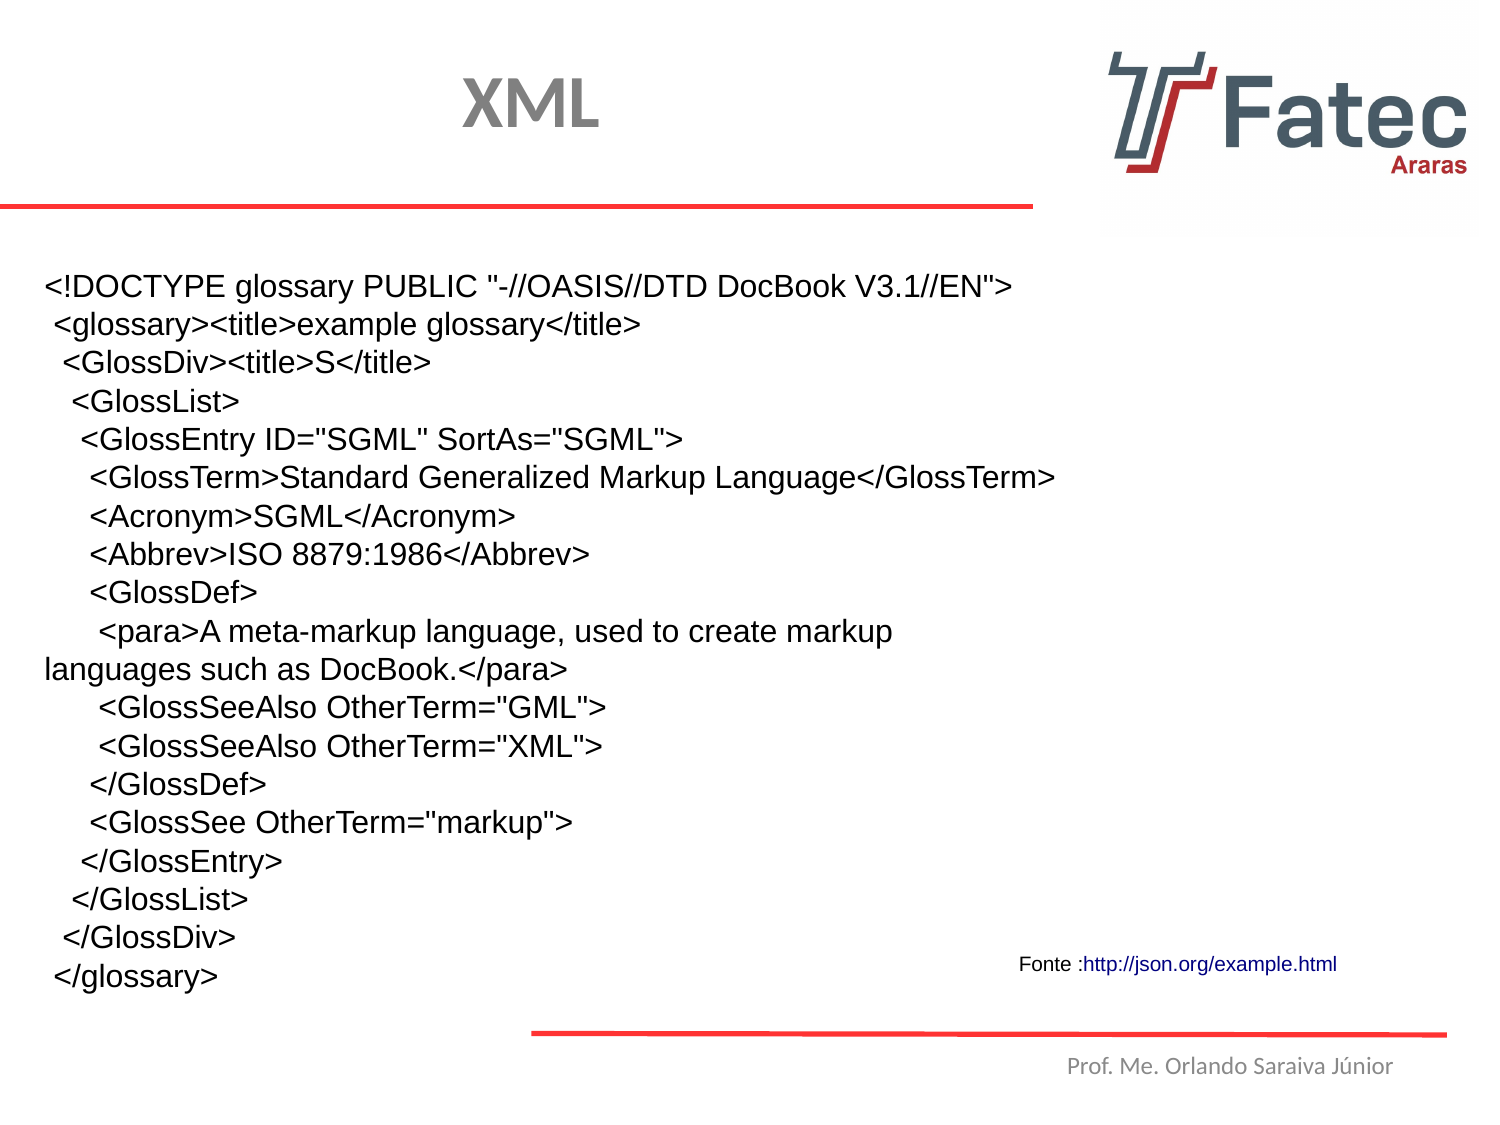

XML
# <!DOCTYPE glossary PUBLIC "-//OASIS//DTD DocBook V3.1//EN">
 <glossary><title>example glossary</title>
 <GlossDiv><title>S</title>
 <GlossList>
 <GlossEntry ID="SGML" SortAs="SGML">
 <GlossTerm>Standard Generalized Markup Language</GlossTerm>
 <Acronym>SGML</Acronym>
 <Abbrev>ISO 8879:1986</Abbrev>
 <GlossDef>
 <para>A meta-markup language, used to create markup
languages such as DocBook.</para>
 <GlossSeeAlso OtherTerm="GML">
 <GlossSeeAlso OtherTerm="XML">
 </GlossDef>
 <GlossSee OtherTerm="markup">
 </GlossEntry>
 </GlossList>
 </GlossDiv>
 </glossary>
Fonte :http://json.org/example.html